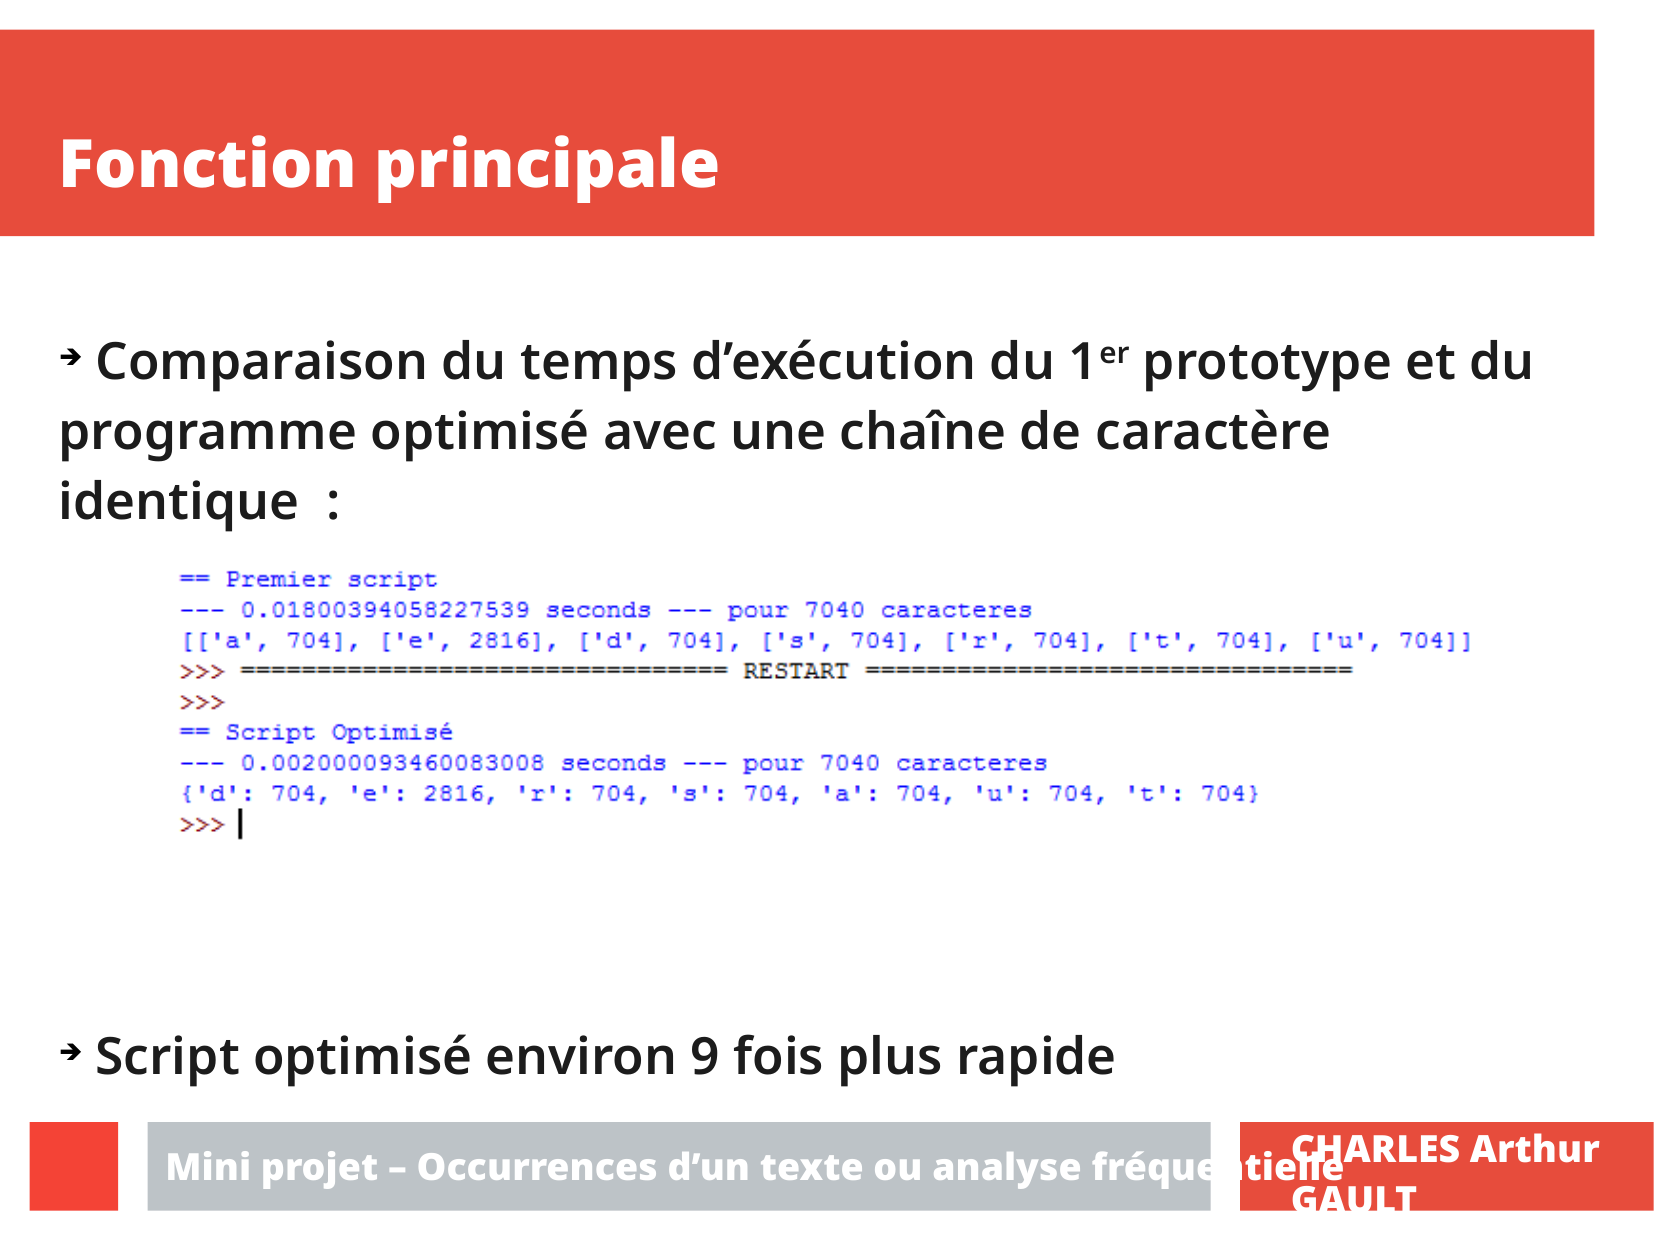

# Fonction principale
 Comparaison du temps d’exécution du 1er prototype et du programme optimisé avec une chaîne de caractère identique  :
 Script optimisé environ 9 fois plus rapide